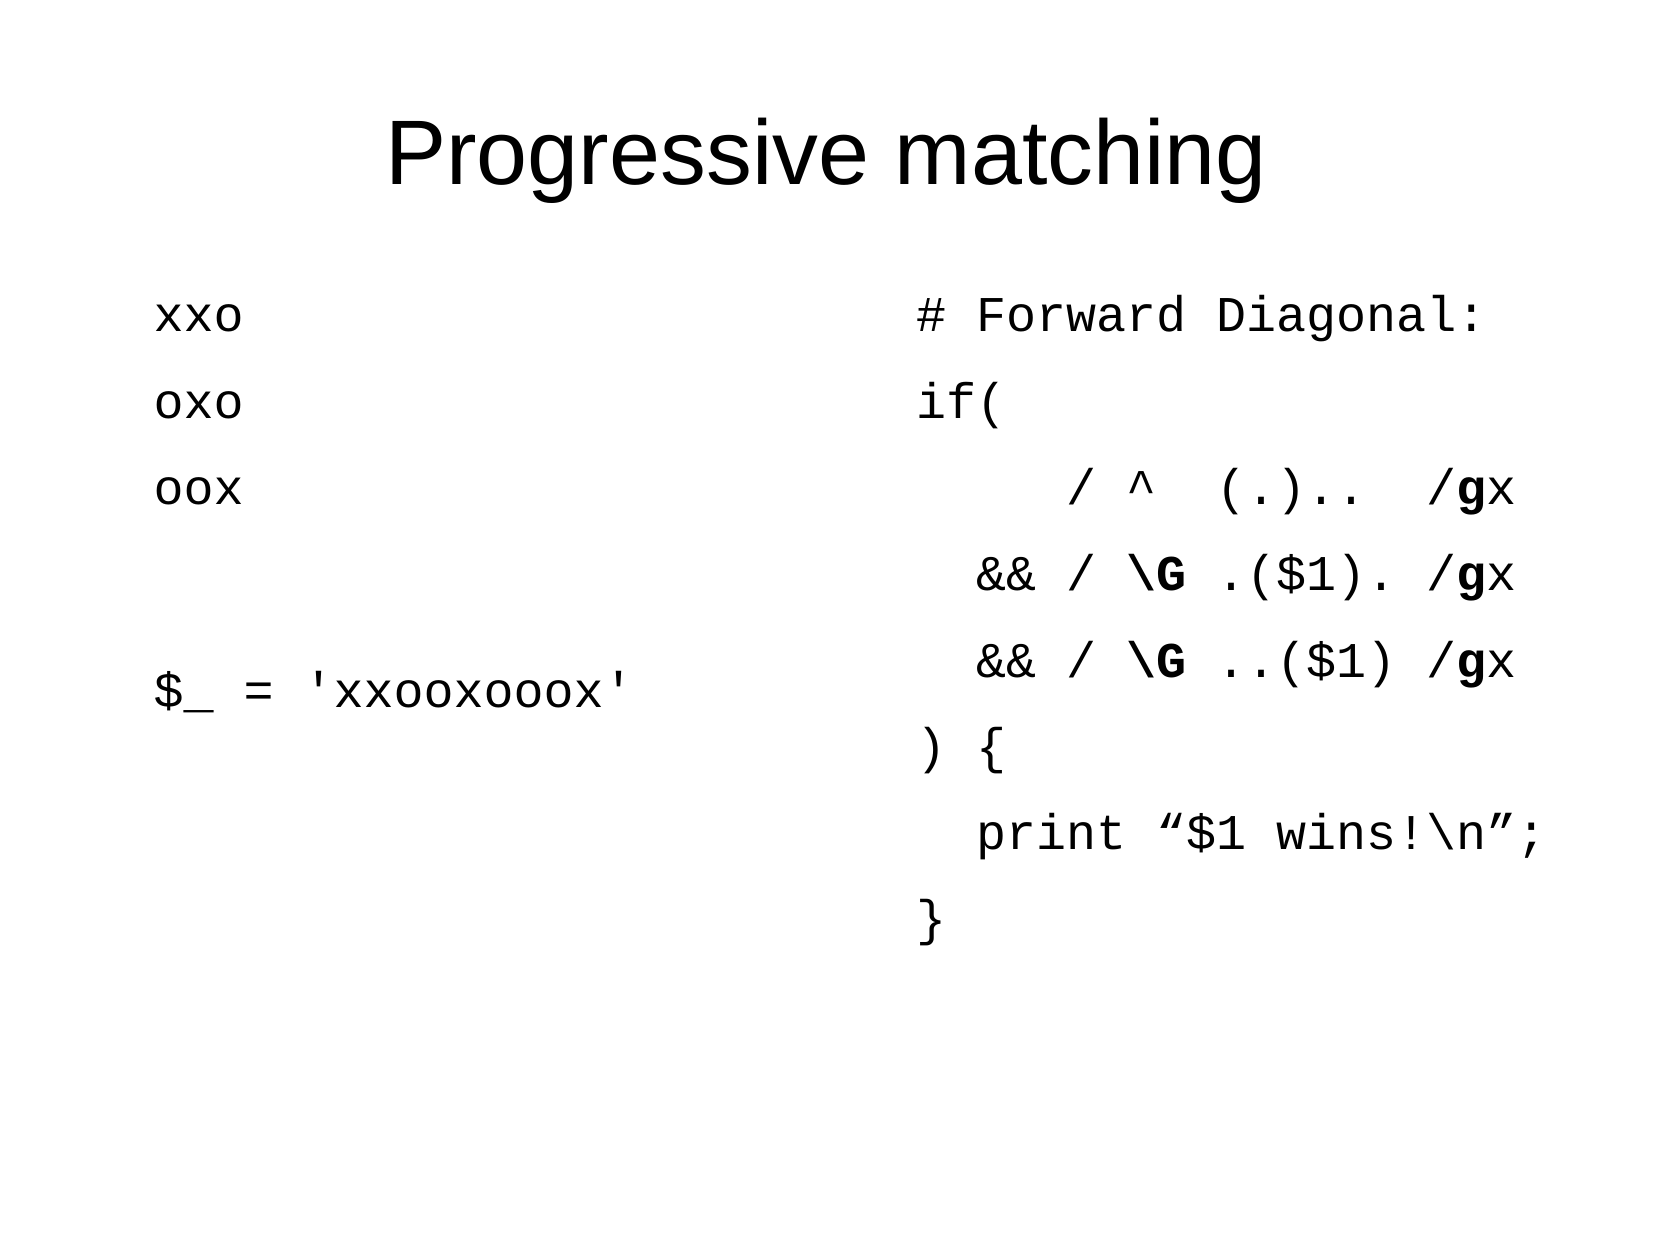

# Progressive matching
xxo
oxo
oox
# Forward Diagonal:
if(
 / ^ (.).. /gx
 && / \G .($1). /gx
 && / \G ..($1) /gx
) {
 print “$1 wins!\n”;
}
$_ = 'xxooxooox'